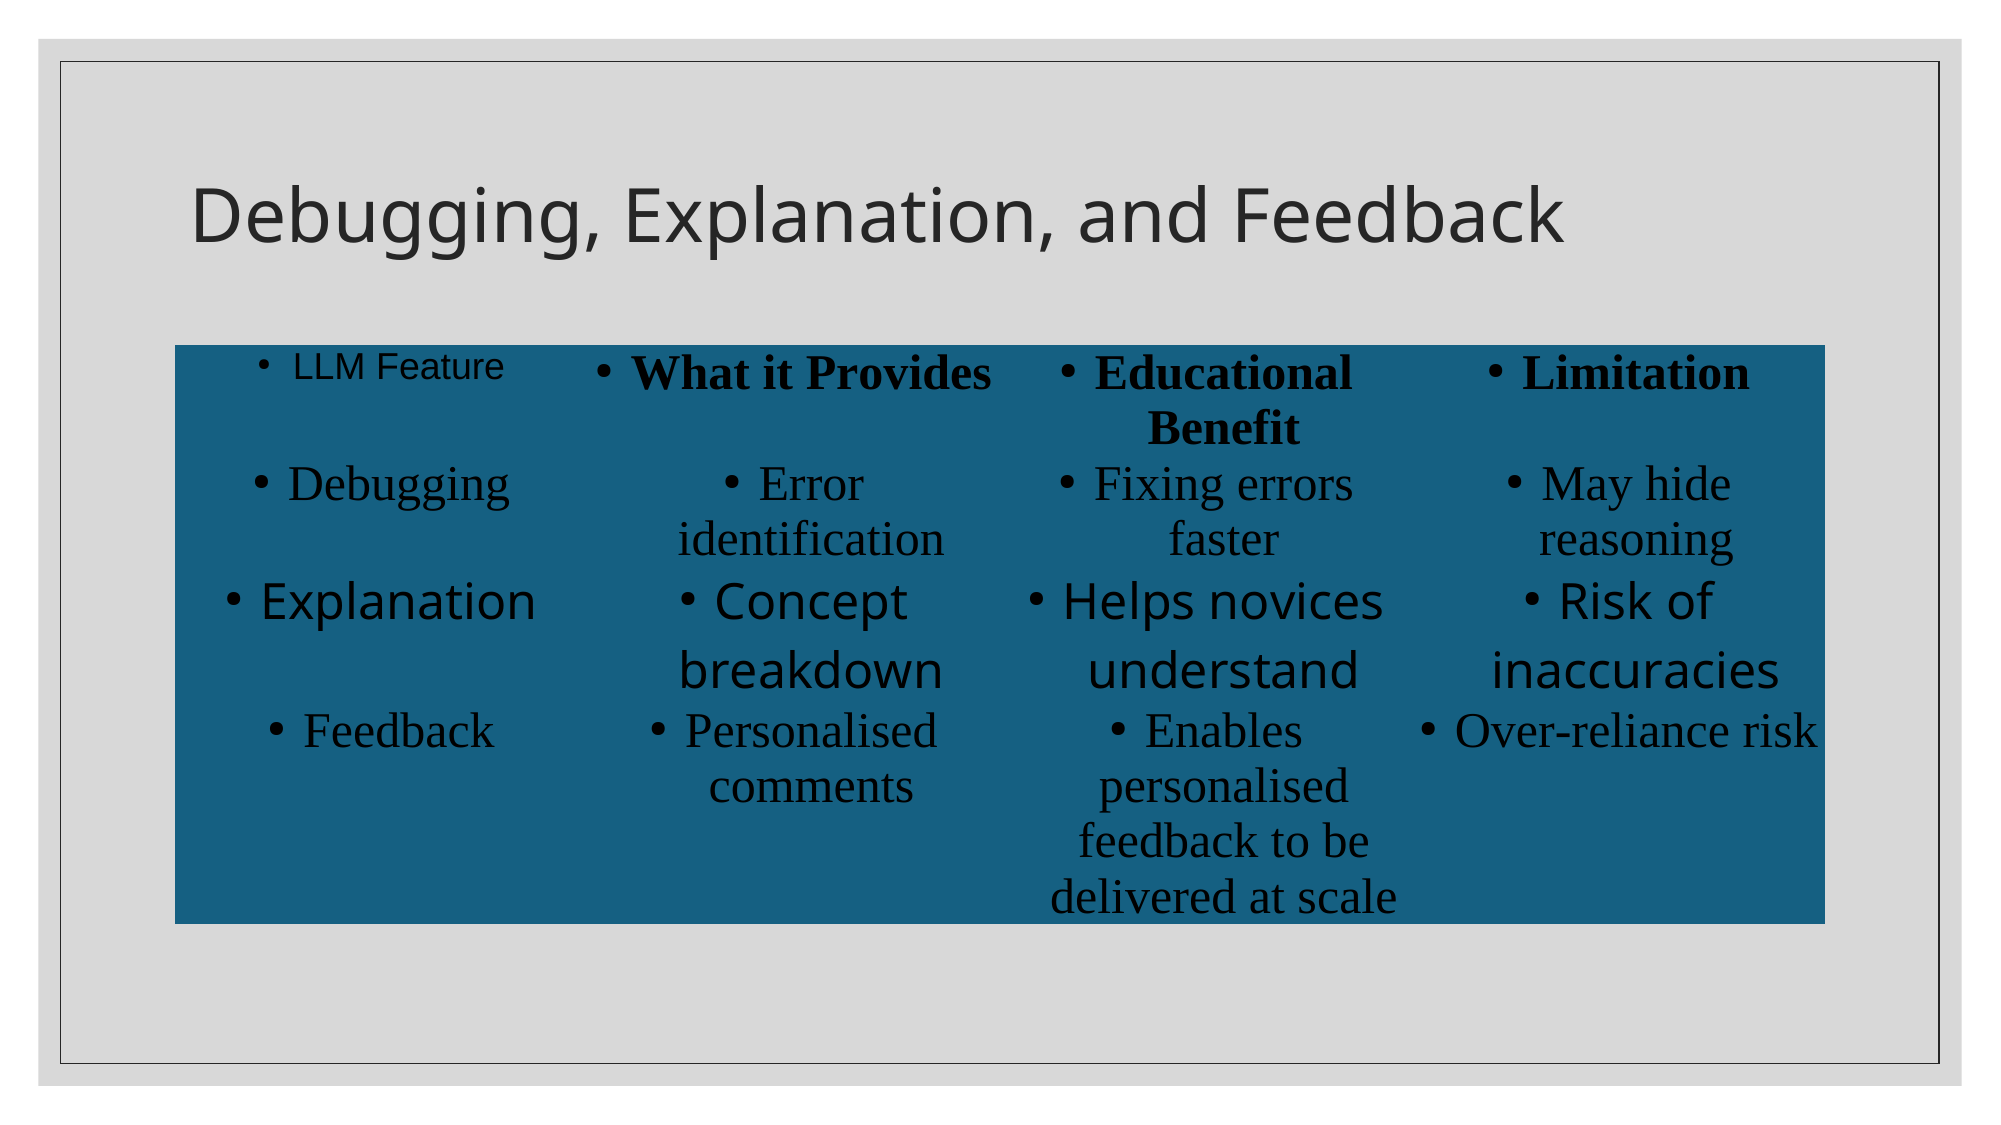

# Debugging, Explanation, and Feedback
| LLM Feature | What it Provides | Educational Benefit | Limitation |
| --- | --- | --- | --- |
| Debugging | Error identification | Fixing errors faster | May hide reasoning |
| Explanation | Concept breakdown | Helps novices understand | Risk of inaccuracies |
| Feedback | Personalised comments | Enables personalised feedback to be delivered at scale | Over-reliance risk |